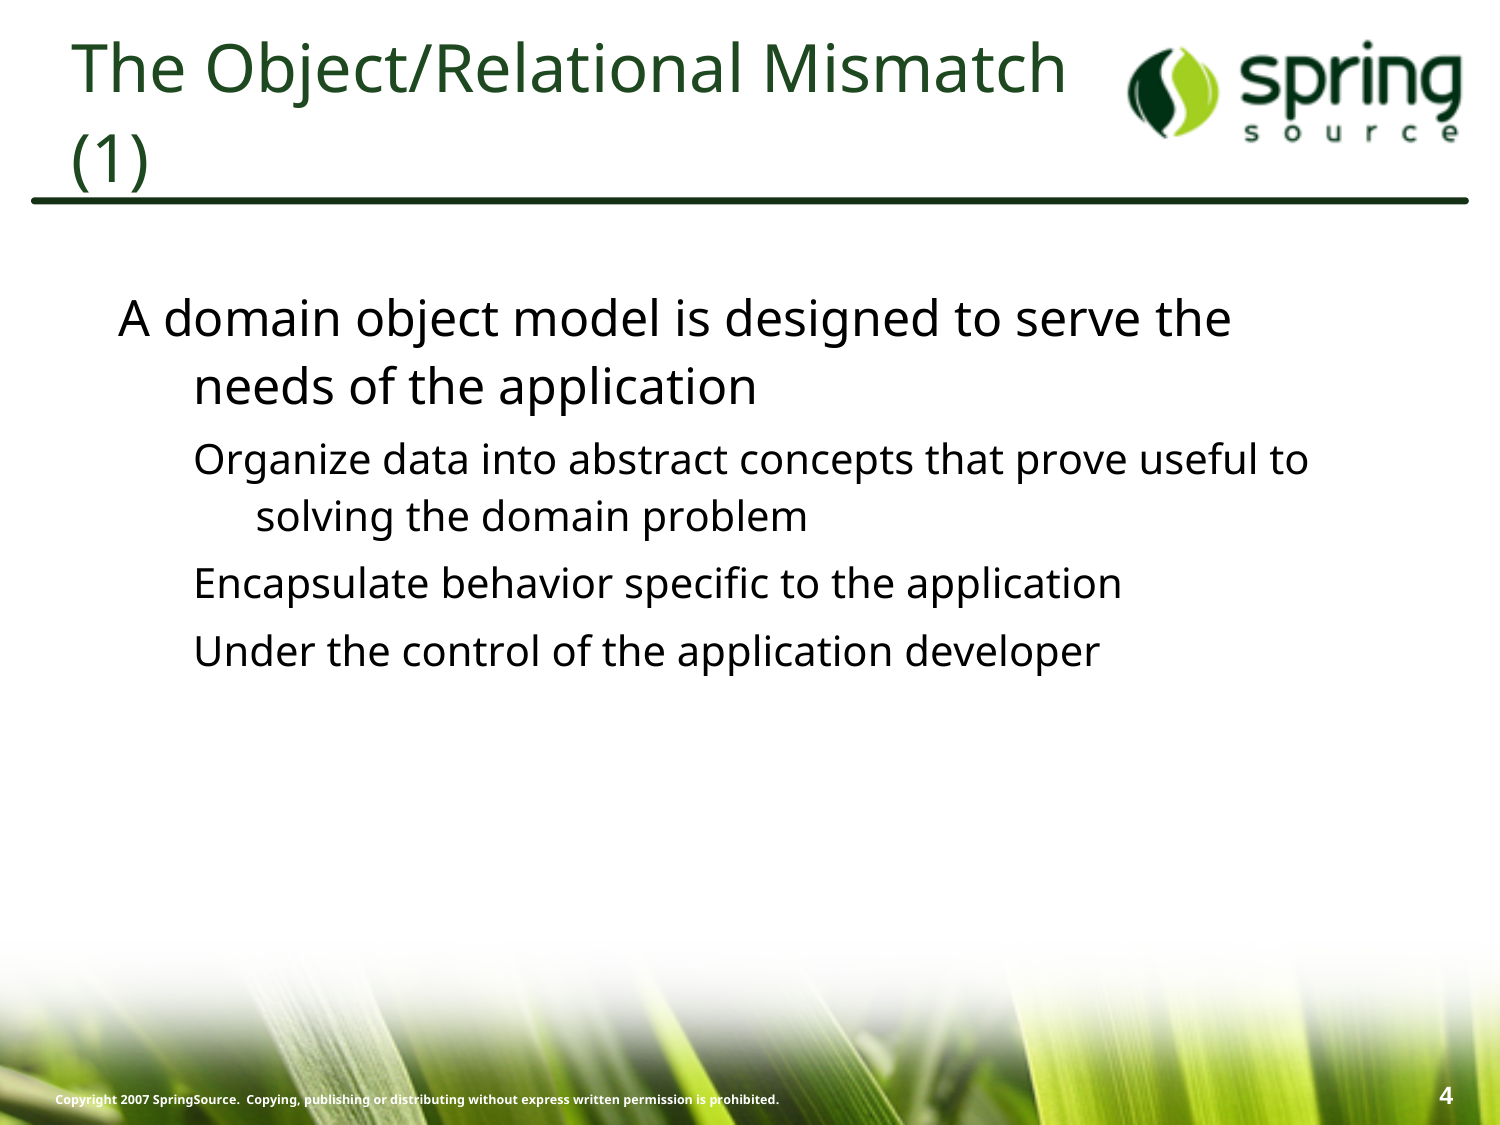

# The Object/Relational Mismatch (1)
A domain object model is designed to serve the needs of the application
Organize data into abstract concepts that prove useful to solving the domain problem
Encapsulate behavior specific to the application
Under the control of the application developer